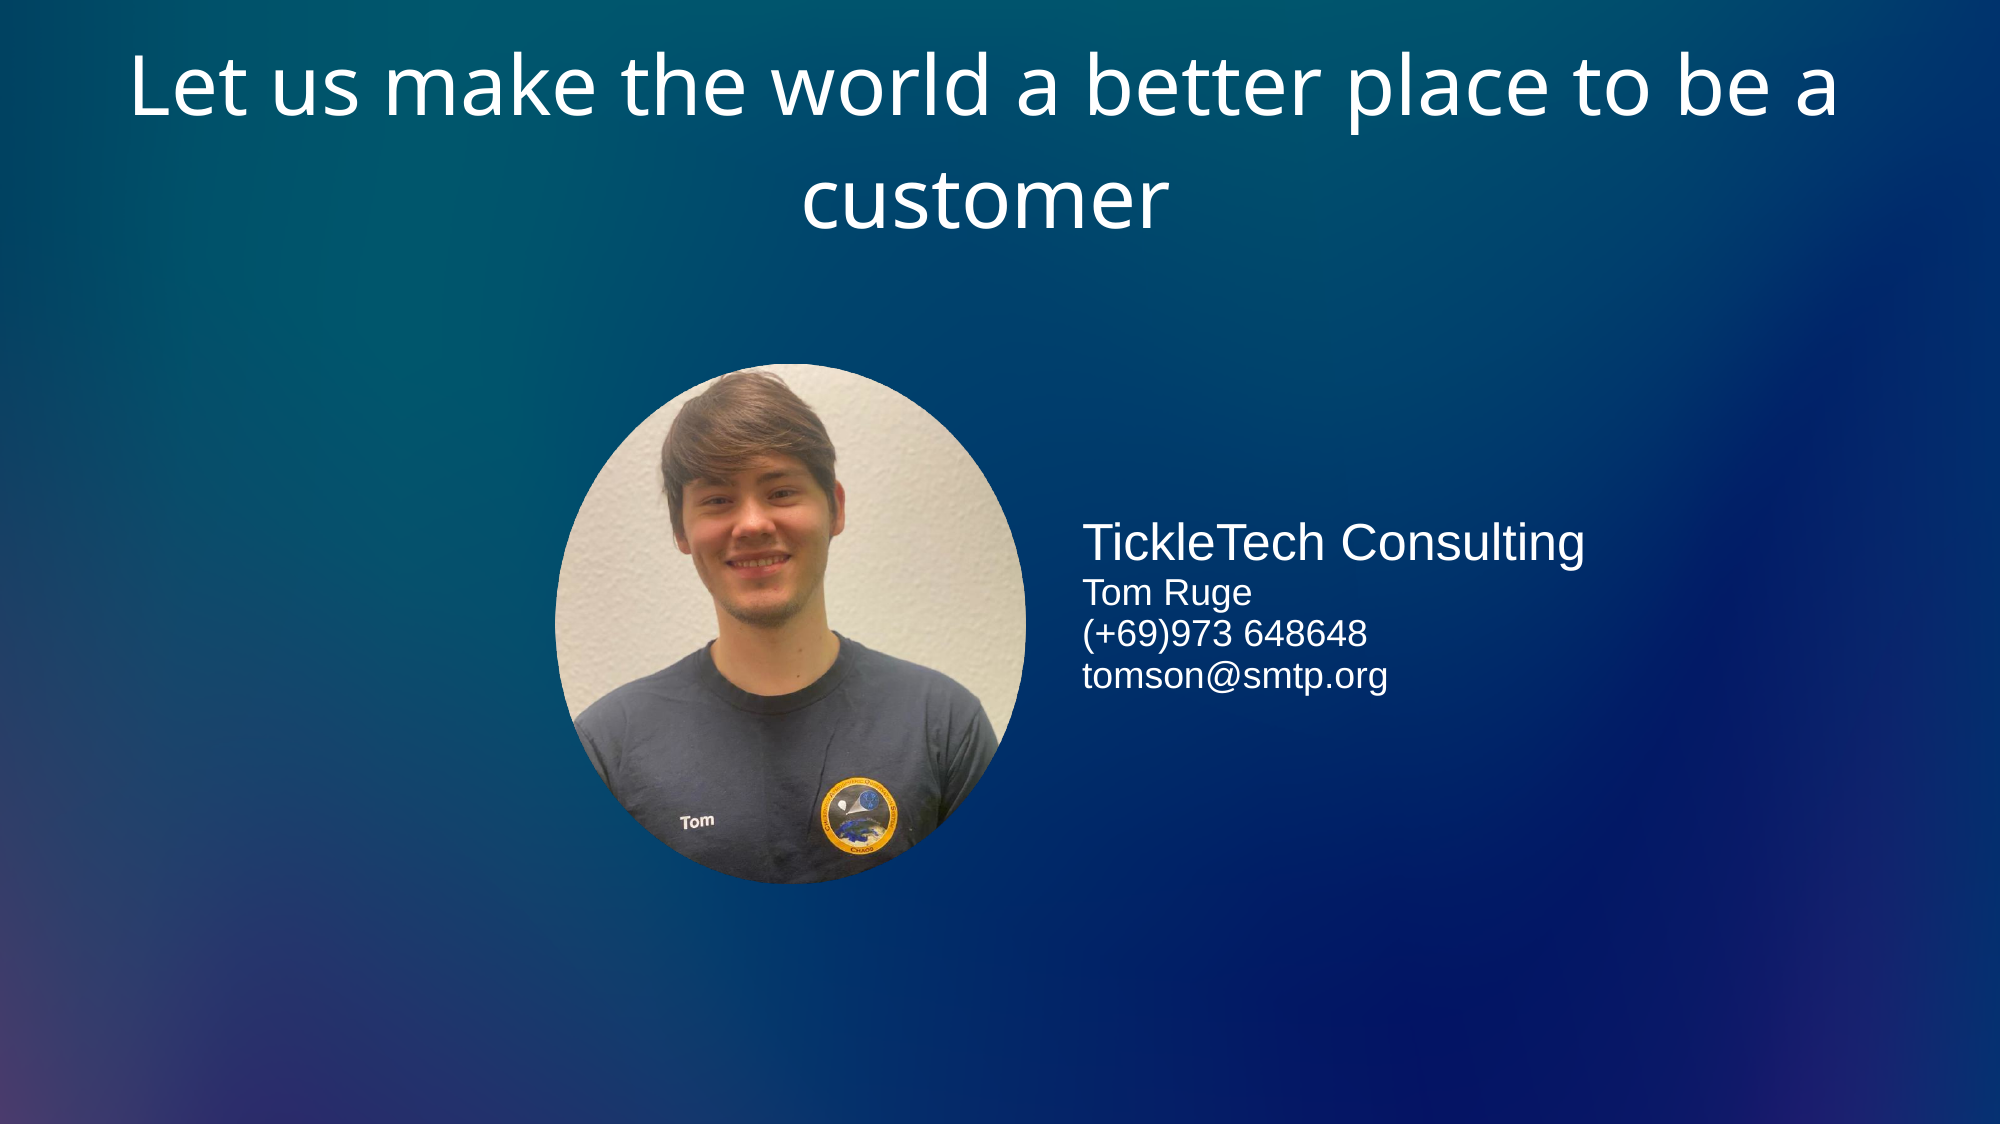

# Let us make the world a better place to be a customer
TickleTech Consulting
Tom Ruge
(+69)973 648648
tomson@smtp.org